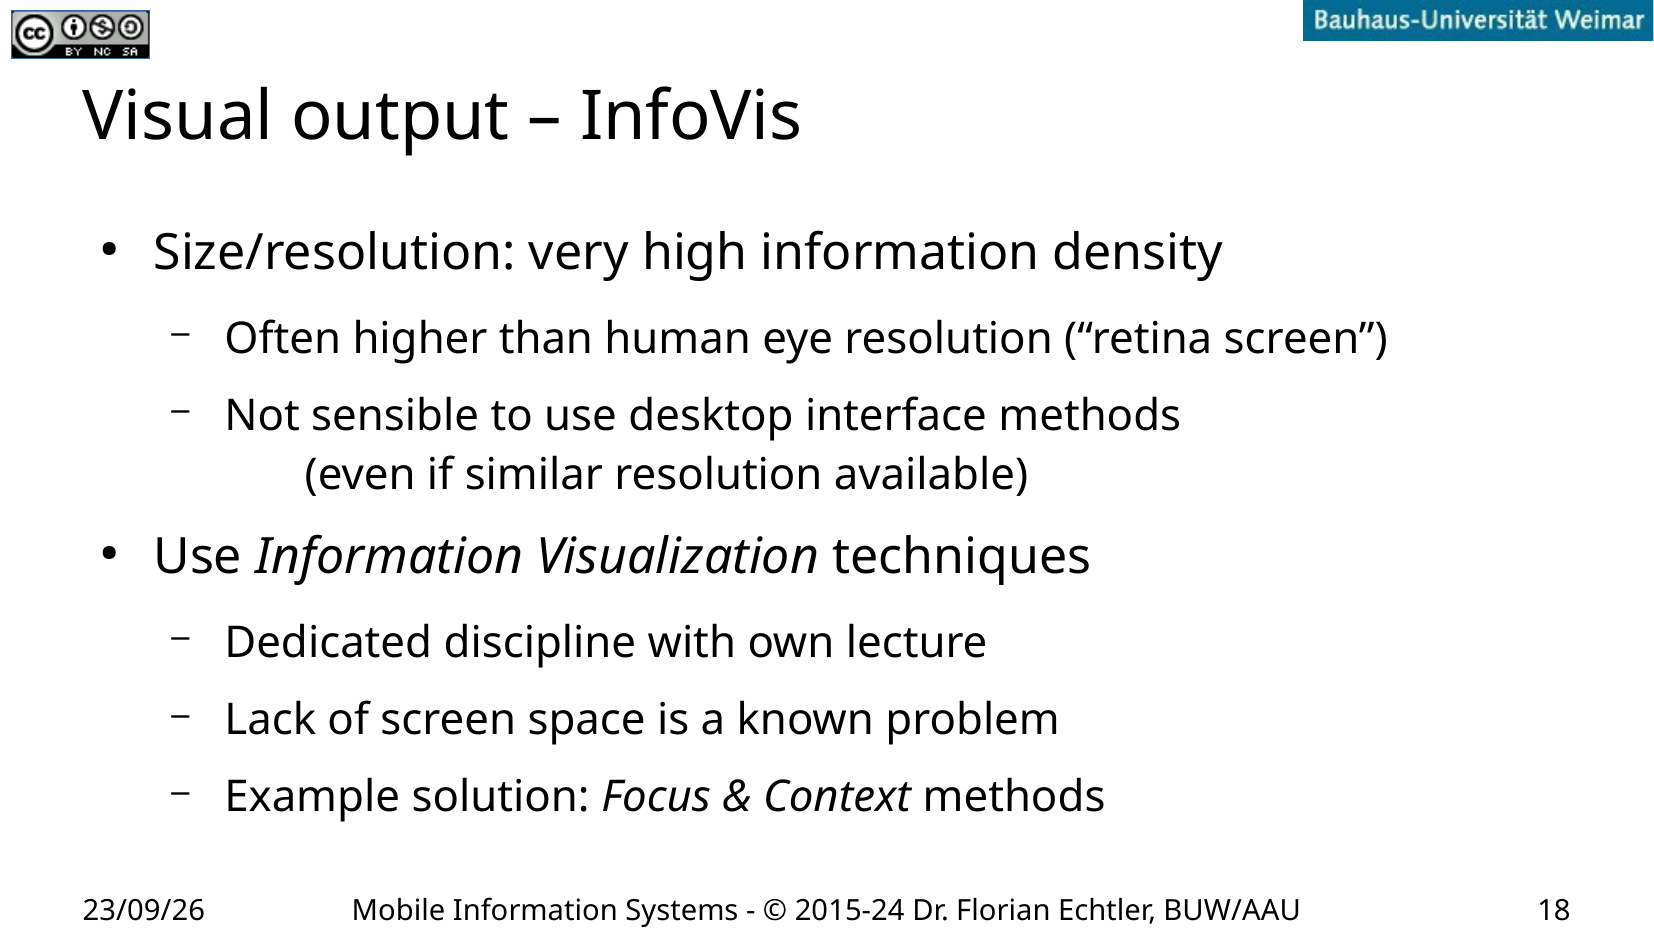

# Visual output – InfoVis
Size/resolution: very high information density
Often higher than human eye resolution (“retina screen”)
Not sensible to use desktop interface methods (even if similar resolution available)
Use Information Visualization techniques
Dedicated discipline with own lecture
Lack of screen space is a known problem
Example solution: Focus & Context methods
Mobile Information Systems - © 2015-24 Dr. Florian Echtler, BUW/AAU
18